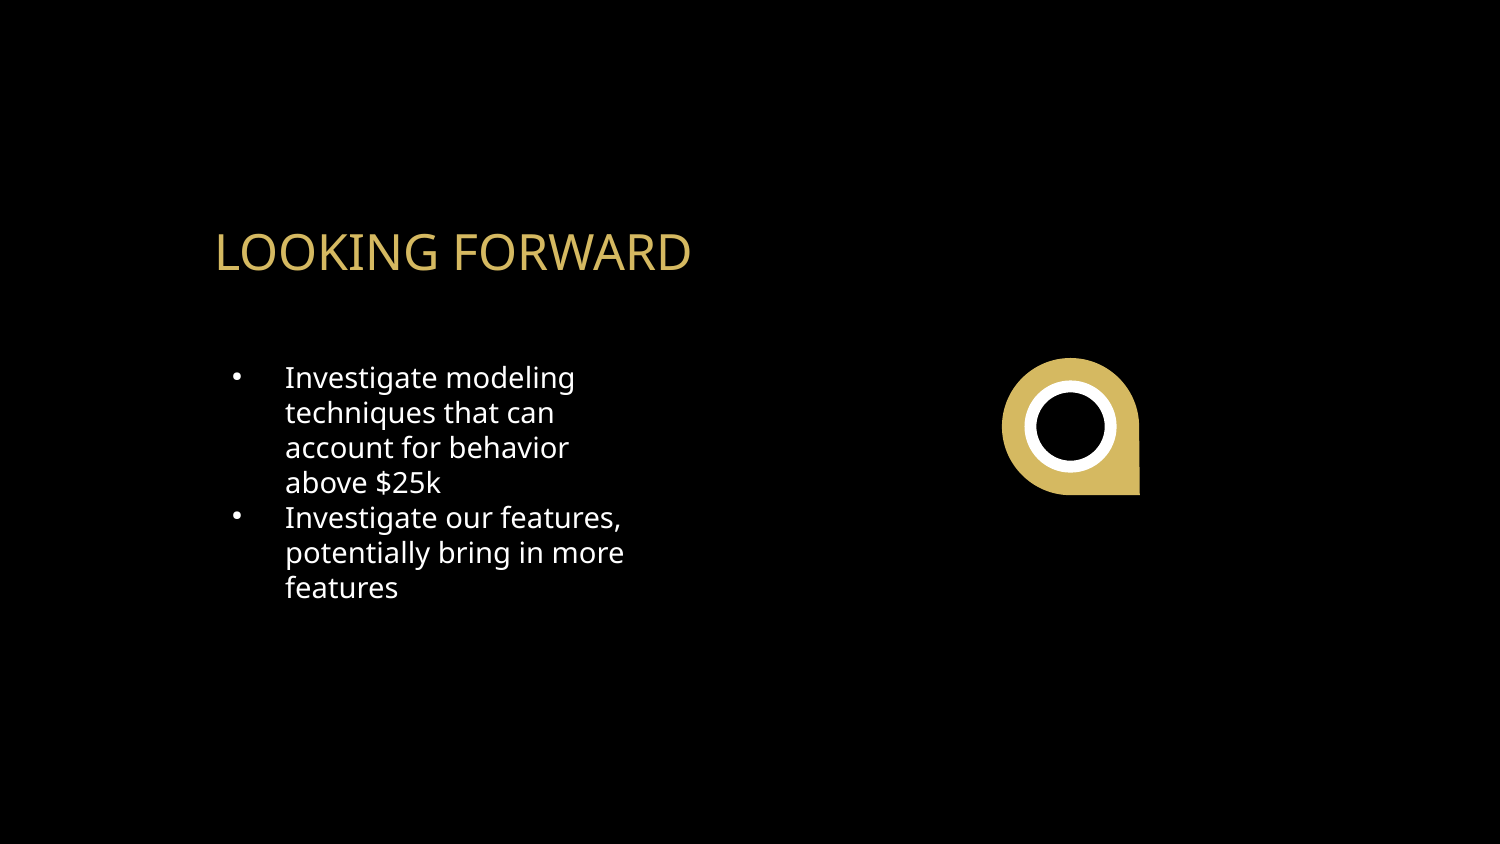

# LOOKING FORWARD
Investigate modeling techniques that can account for behavior above $25k
Investigate our features, potentially bring in more features